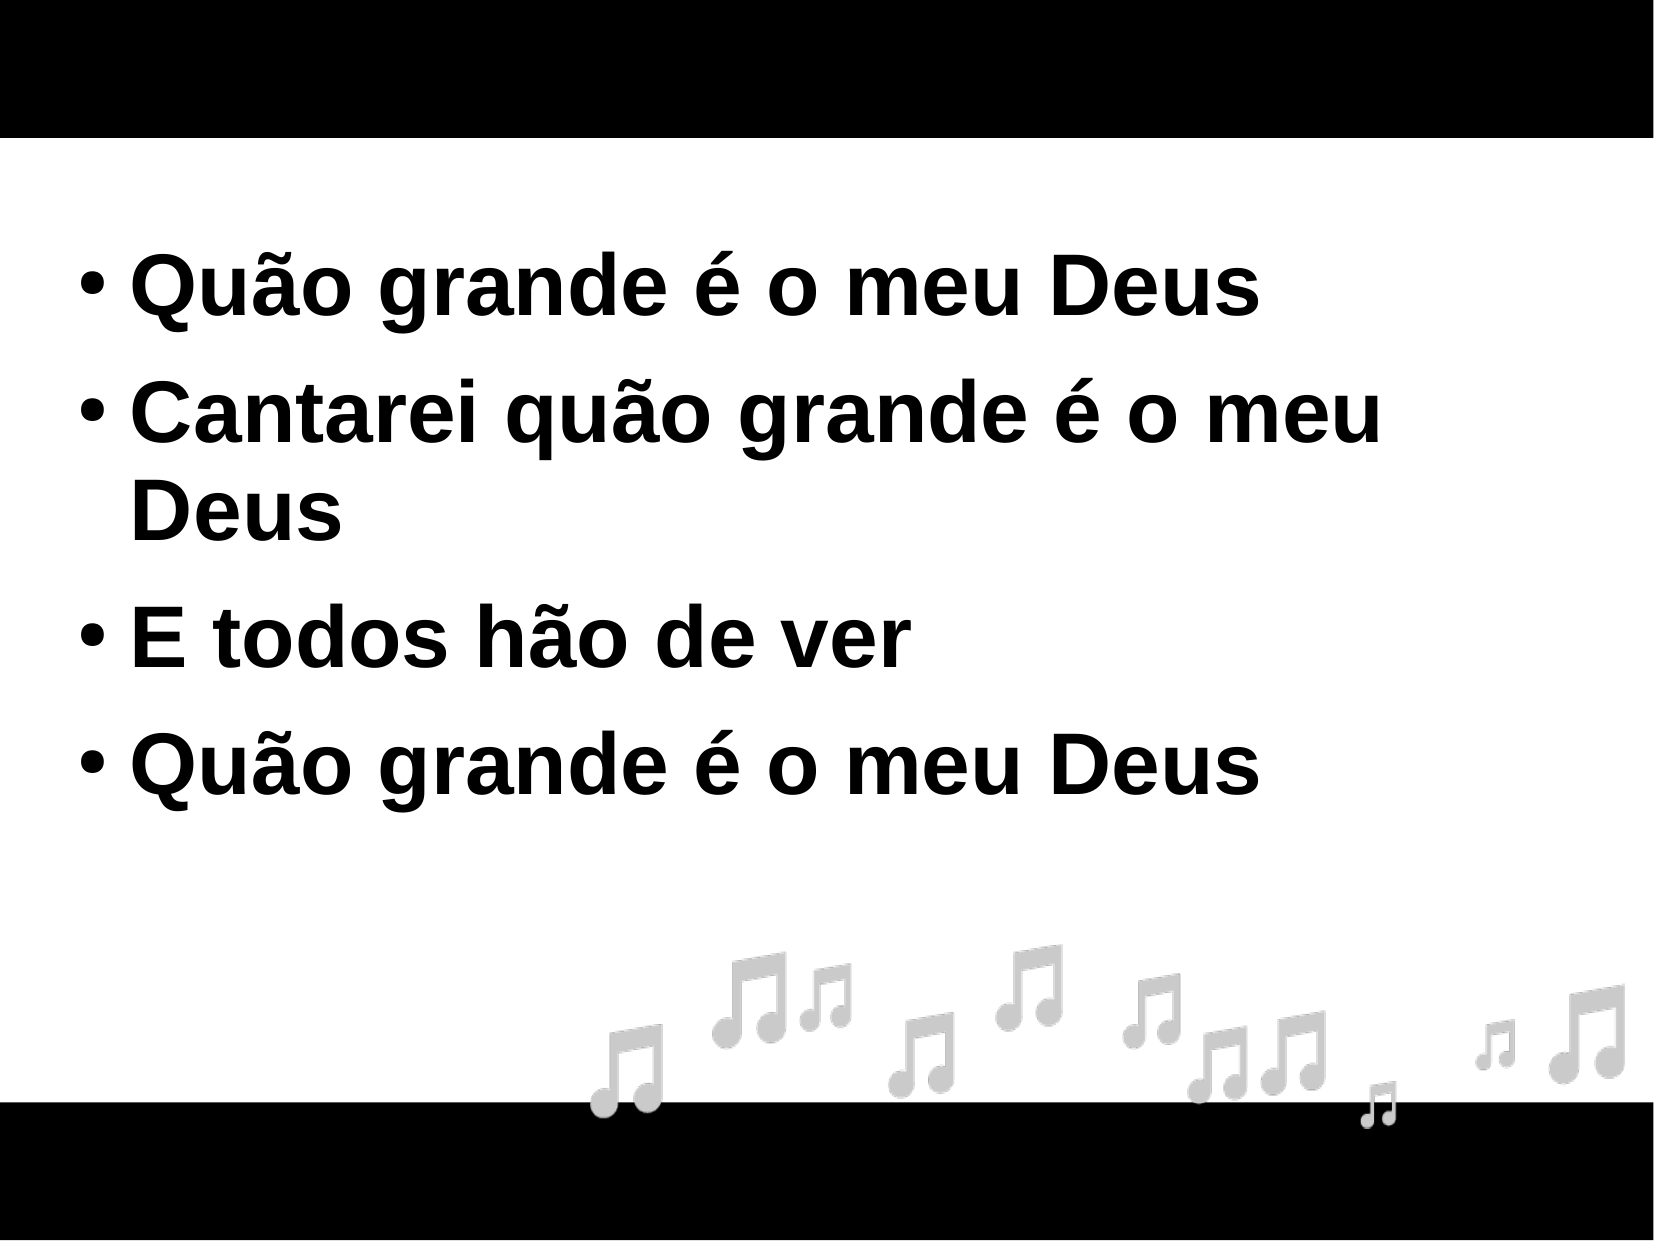

# Quão grande é o meu Deus
Cantarei quão grande é o meu Deus
E todos hão de ver
Quão grande é o meu Deus